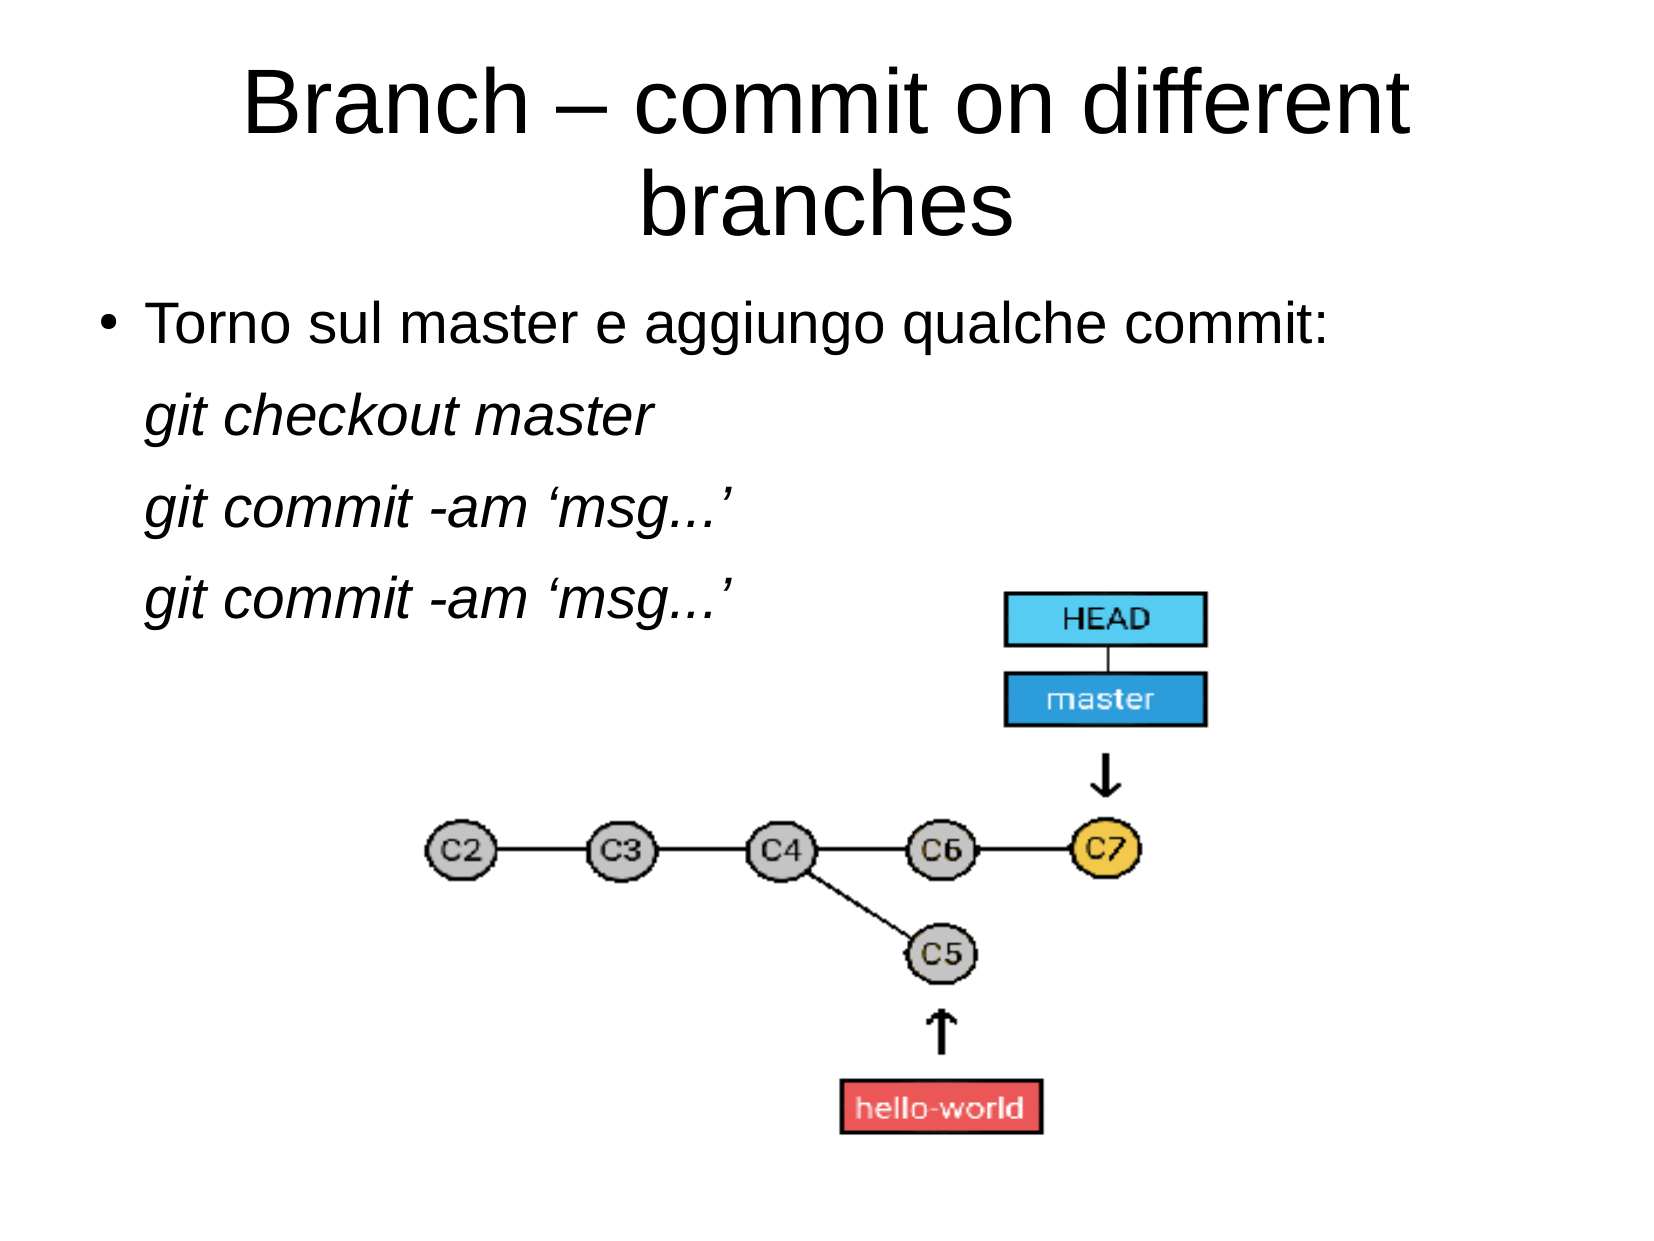

# Branch – commit on different branches
Torno sul master e aggiungo qualche commit:
git checkout master
git commit -am ‘msg...’
git commit -am ‘msg...’